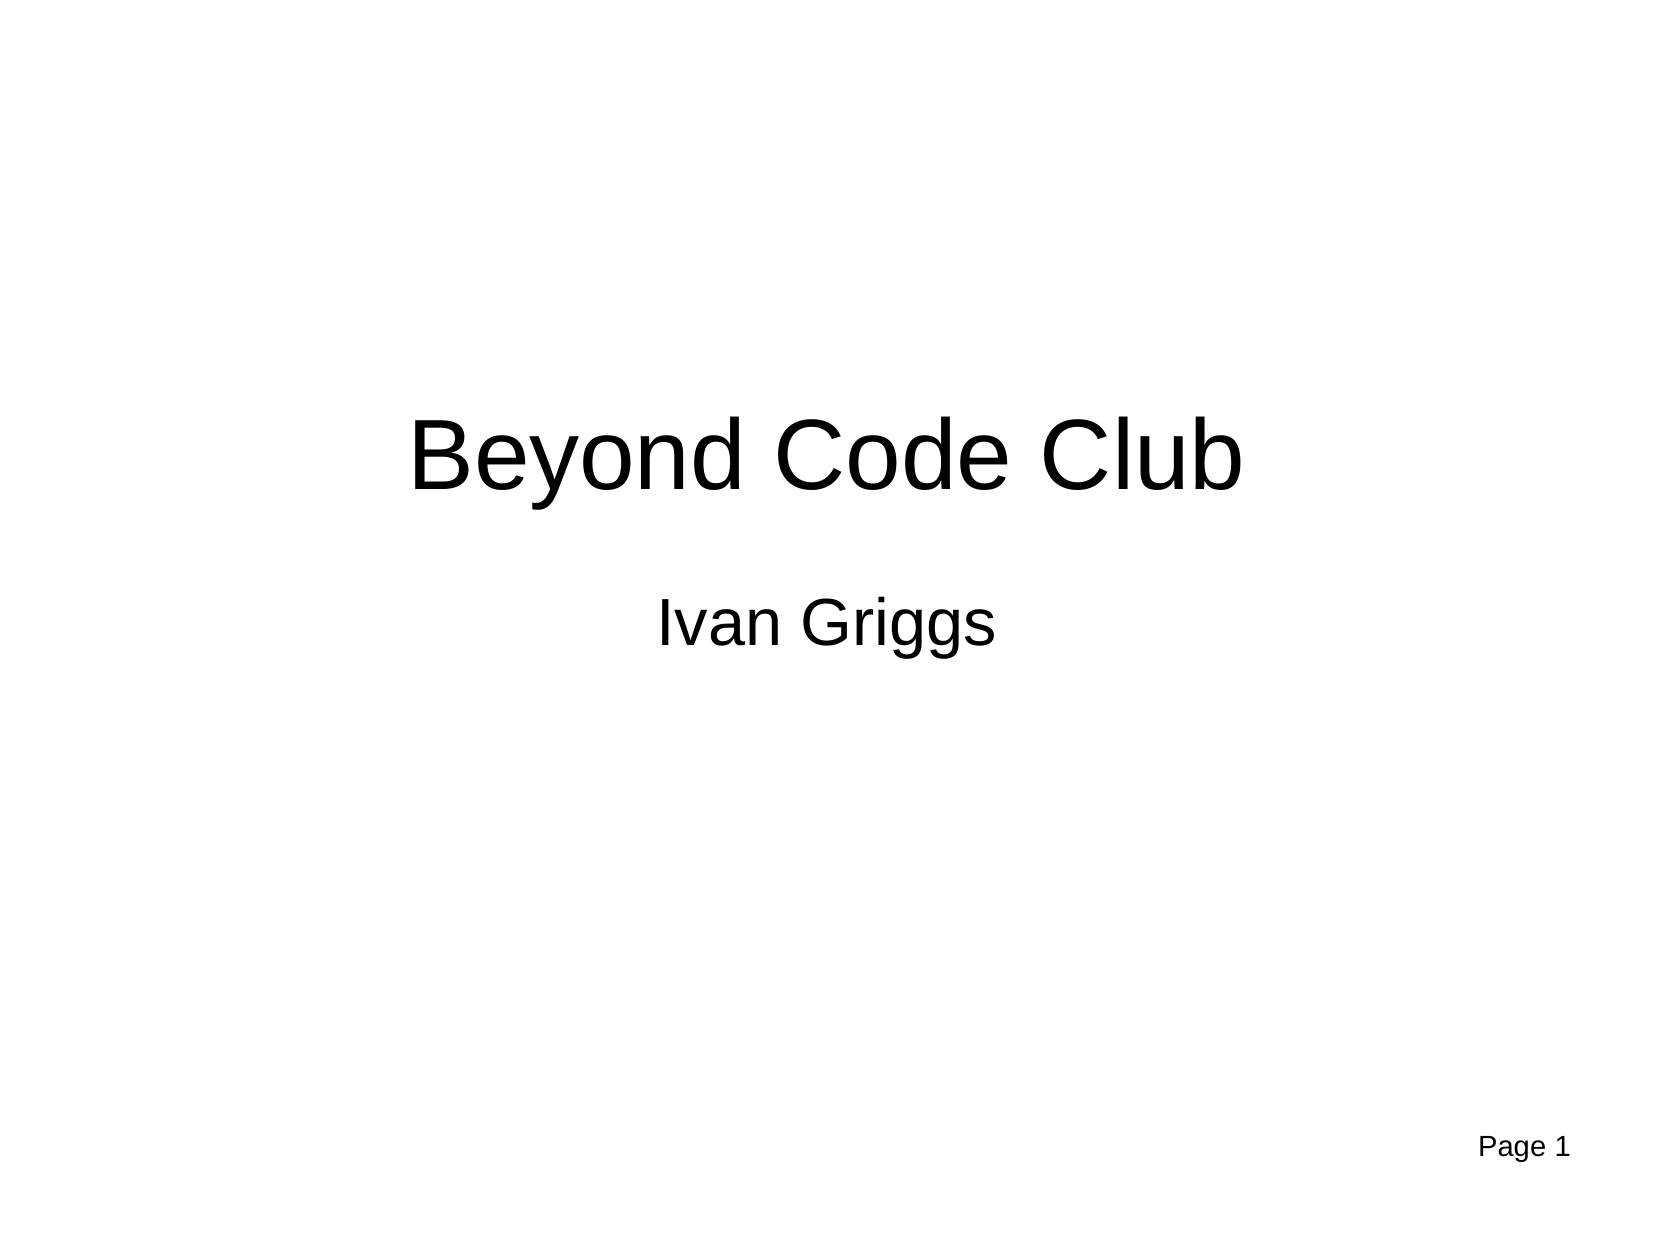

# Beyond Code Club
Ivan Griggs
1